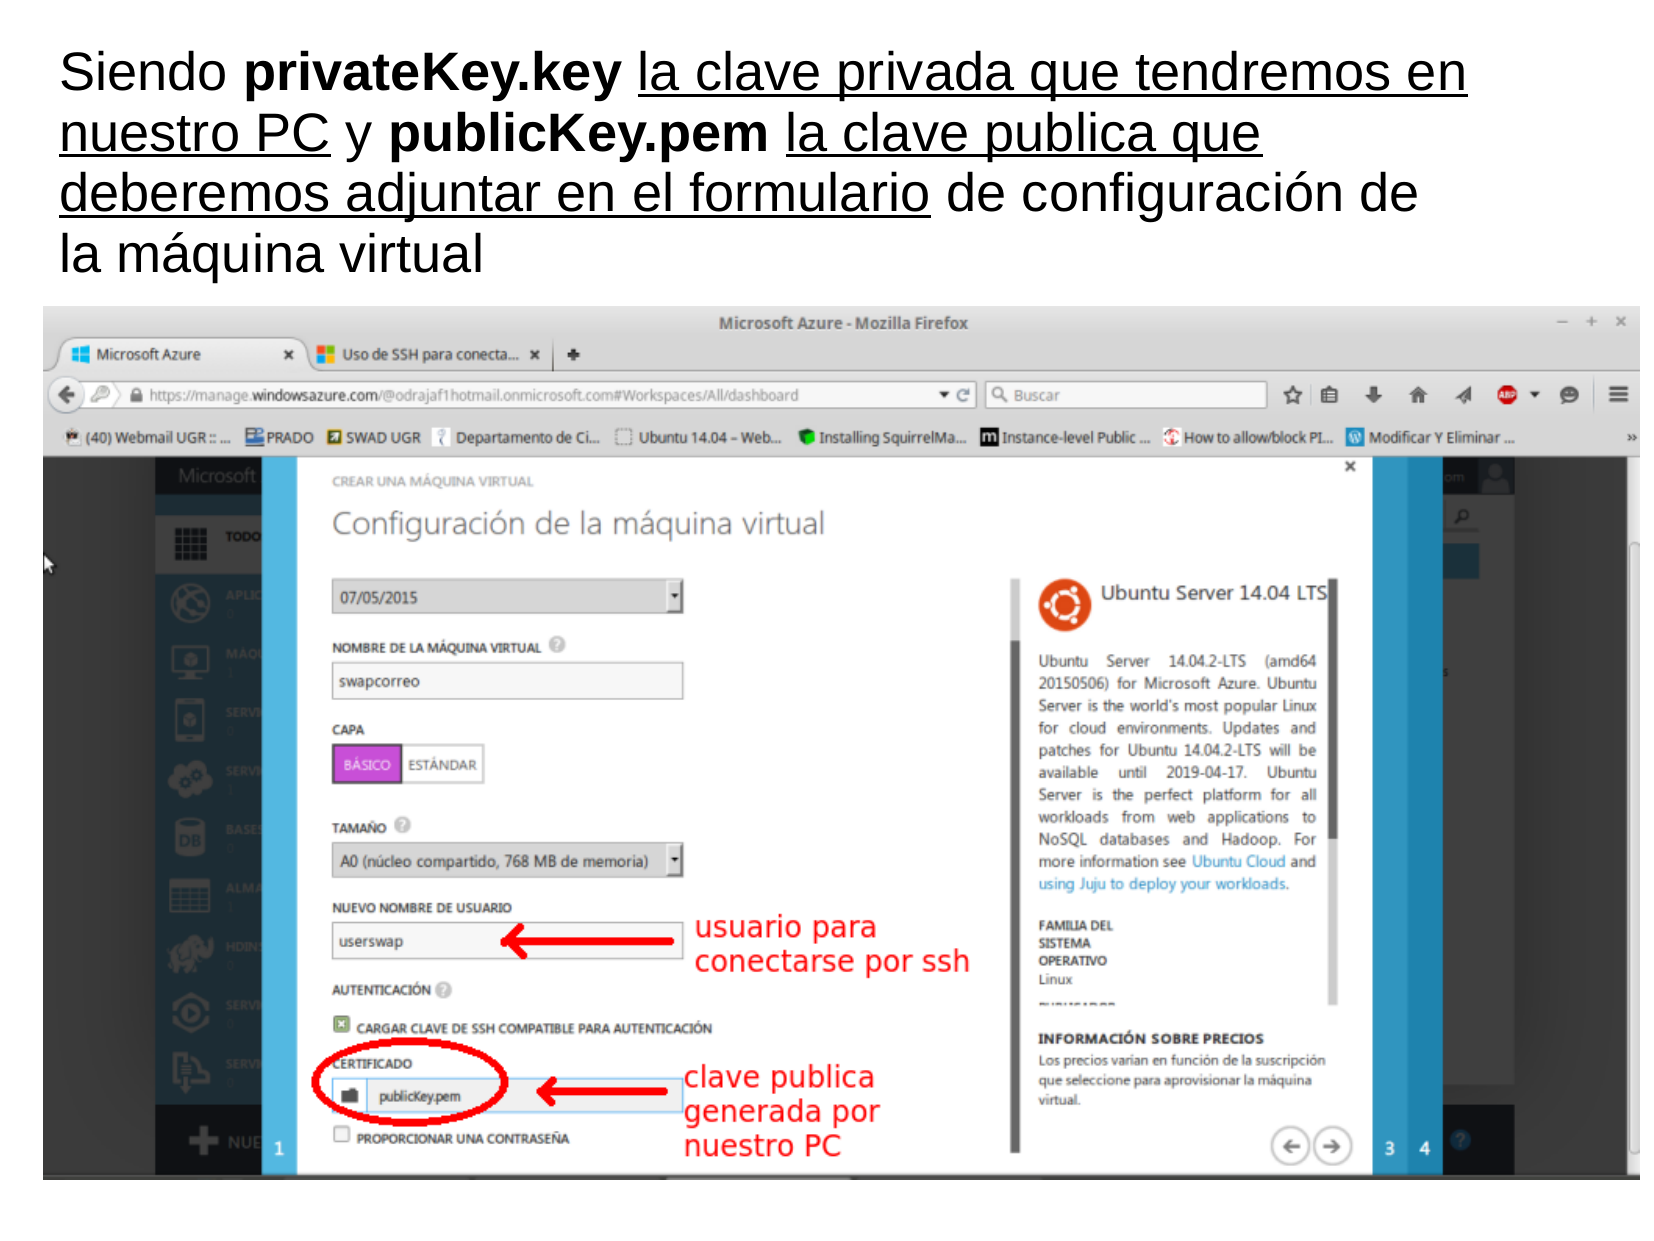

# Siendo privateKey.key la clave privada que tendremos en nuestro PC y publicKey.pem la clave publica que deberemos adjuntar en el formulario de configuración de la máquina virtual